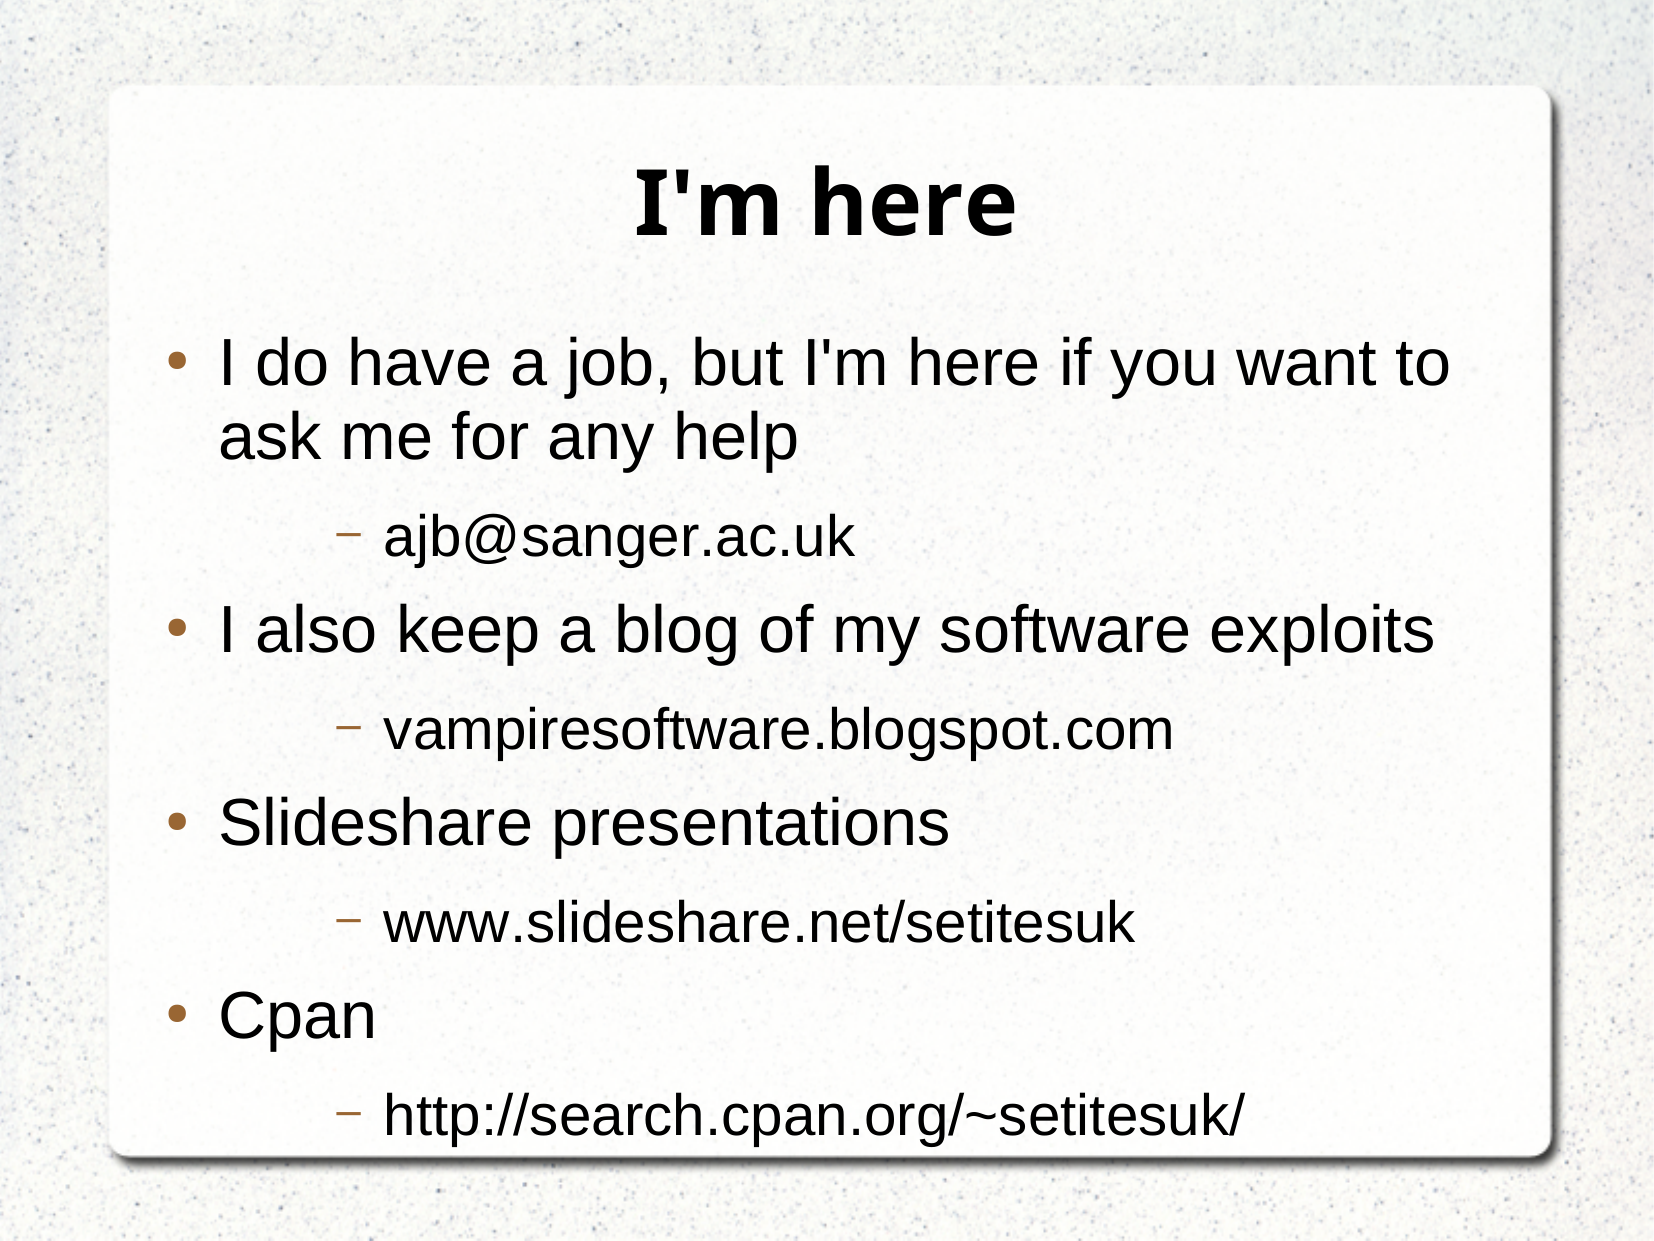

# I'm here
I do have a job, but I'm here if you want to ask me for any help
ajb@sanger.ac.uk
I also keep a blog of my software exploits
vampiresoftware.blogspot.com
Slideshare presentations
www.slideshare.net/setitesuk
Cpan
http://search.cpan.org/~setitesuk/